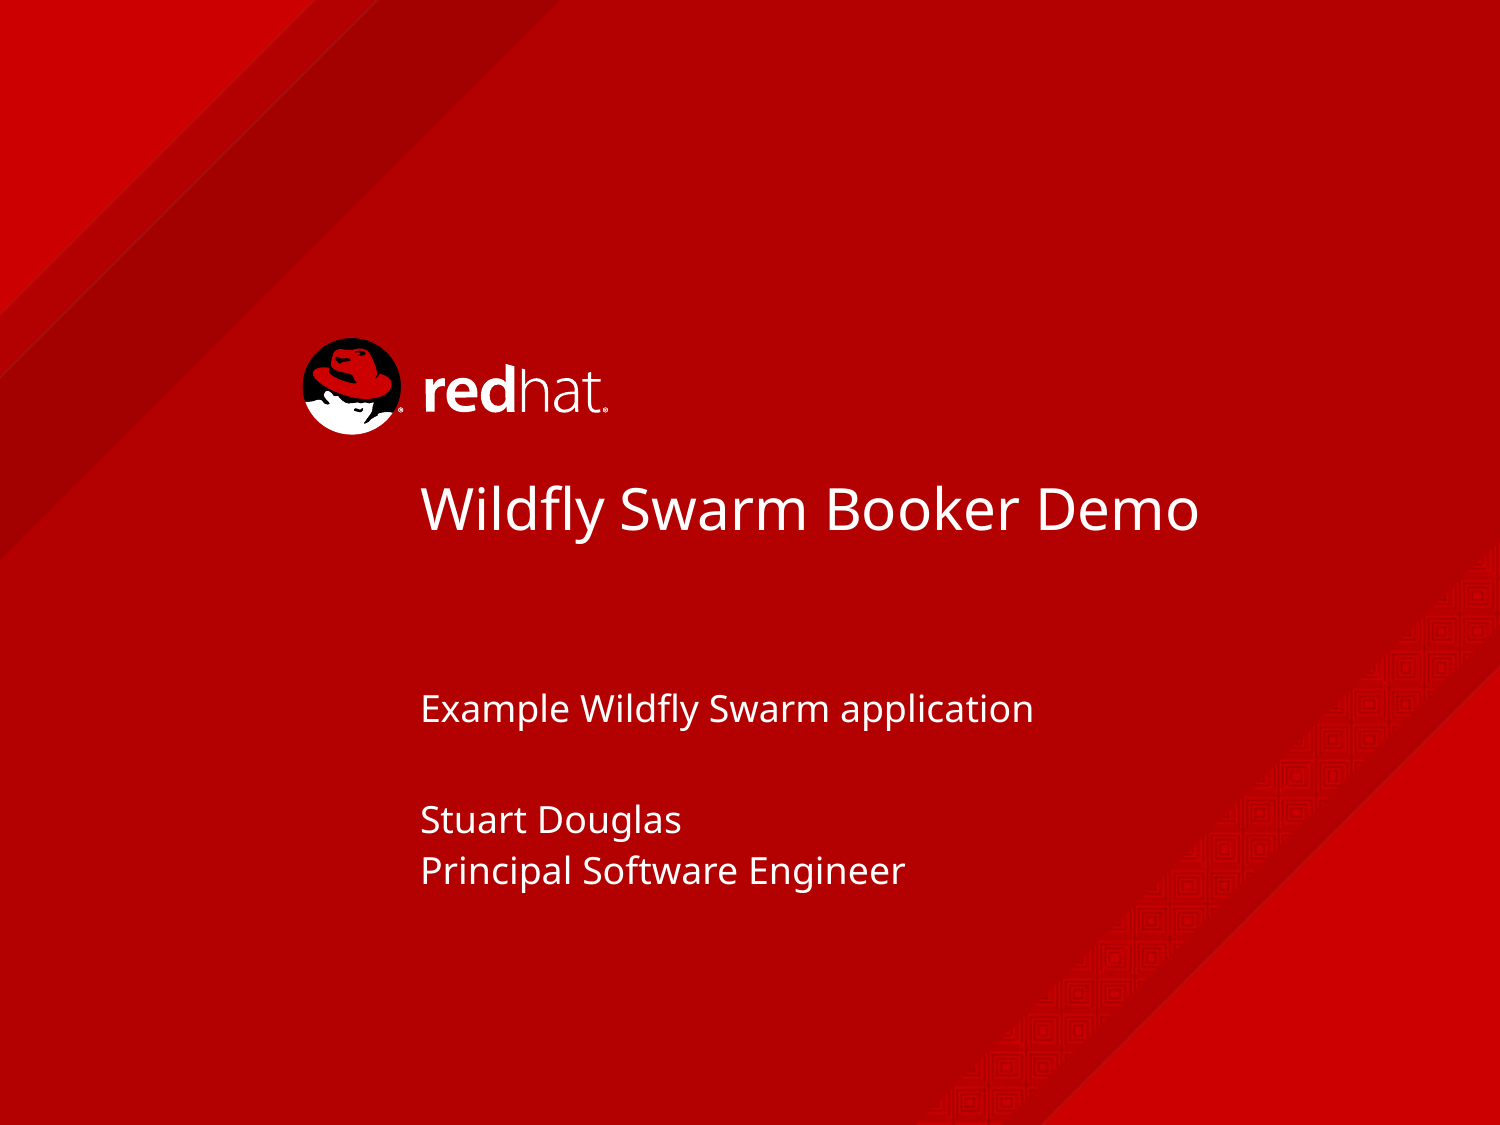

# Wildfly Swarm Booker Demo
Example Wildfly Swarm application
Stuart Douglas
Principal Software Engineer
Booker Demo
1